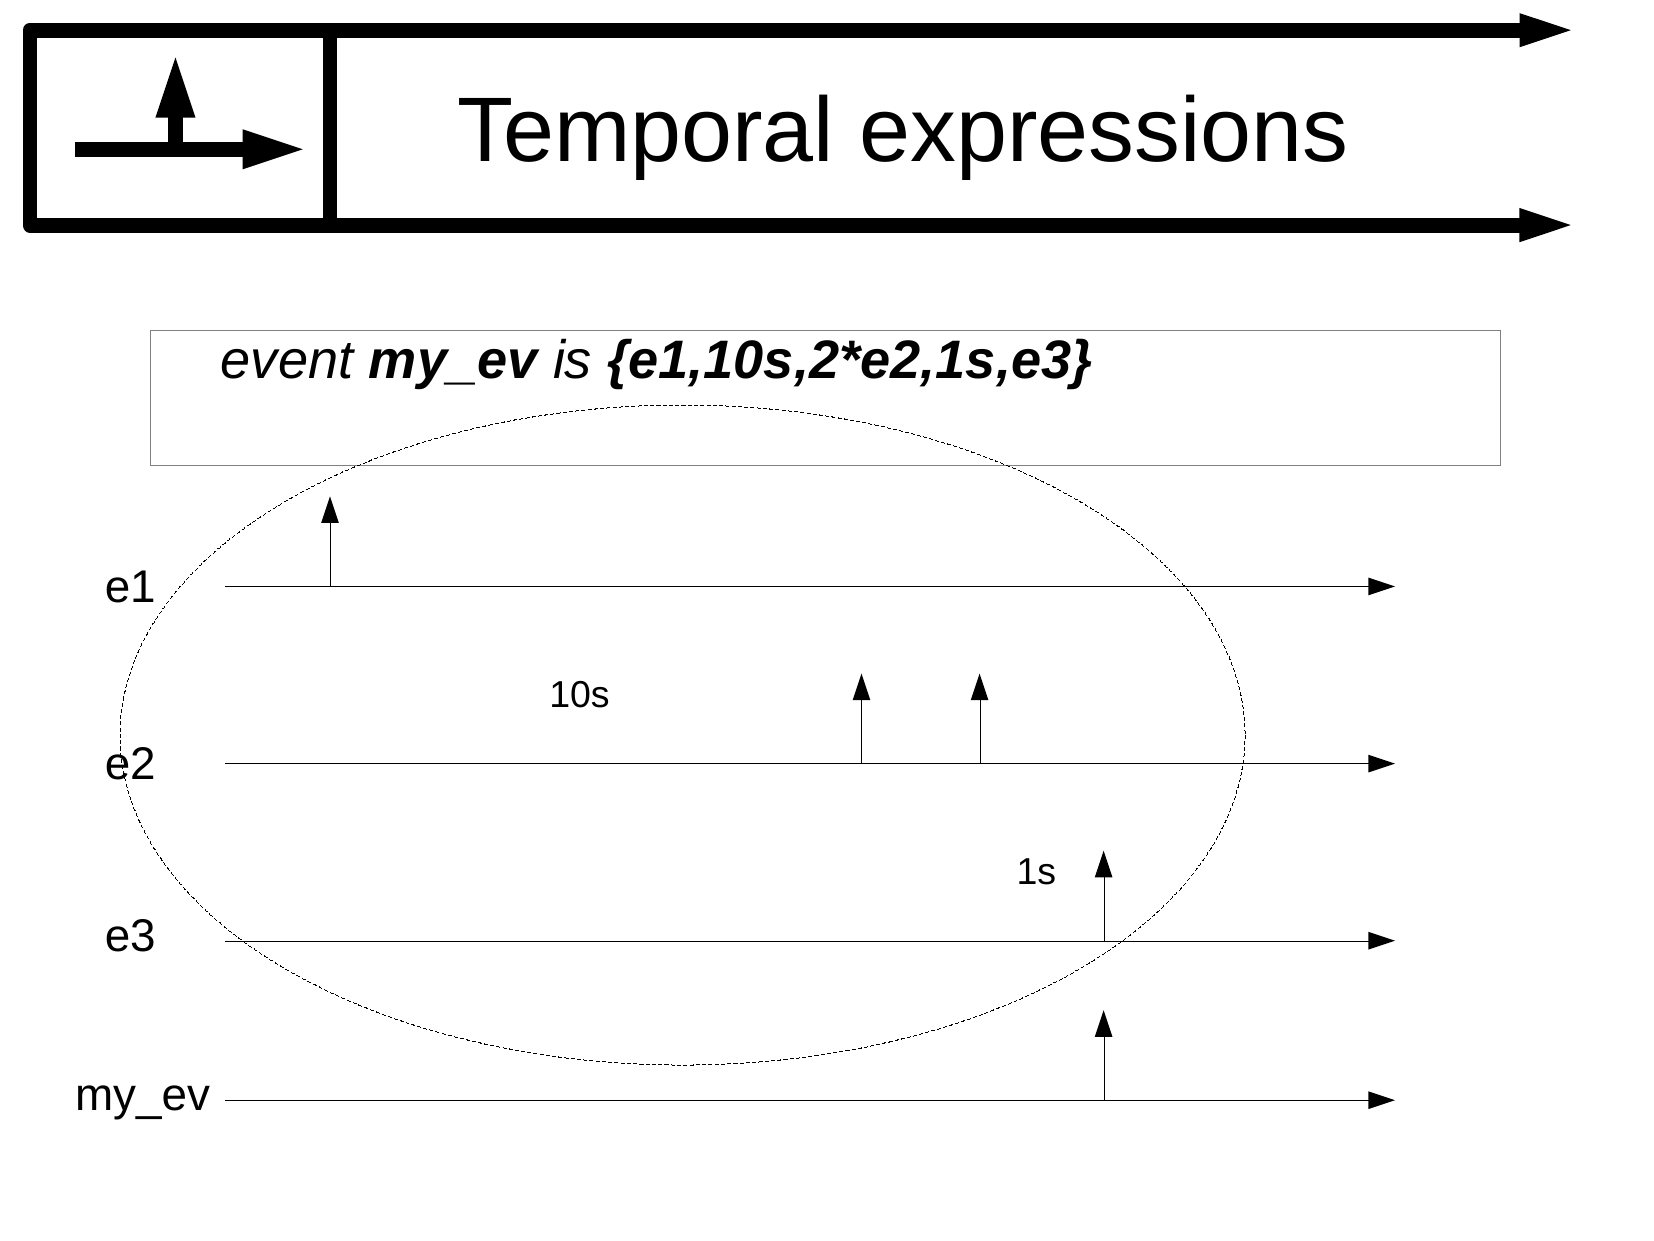

# Temporal expressions
event my_ev is {e1,10s,2*e2,1s,e3}
e1
10s
e2
1s
e3
my_ev